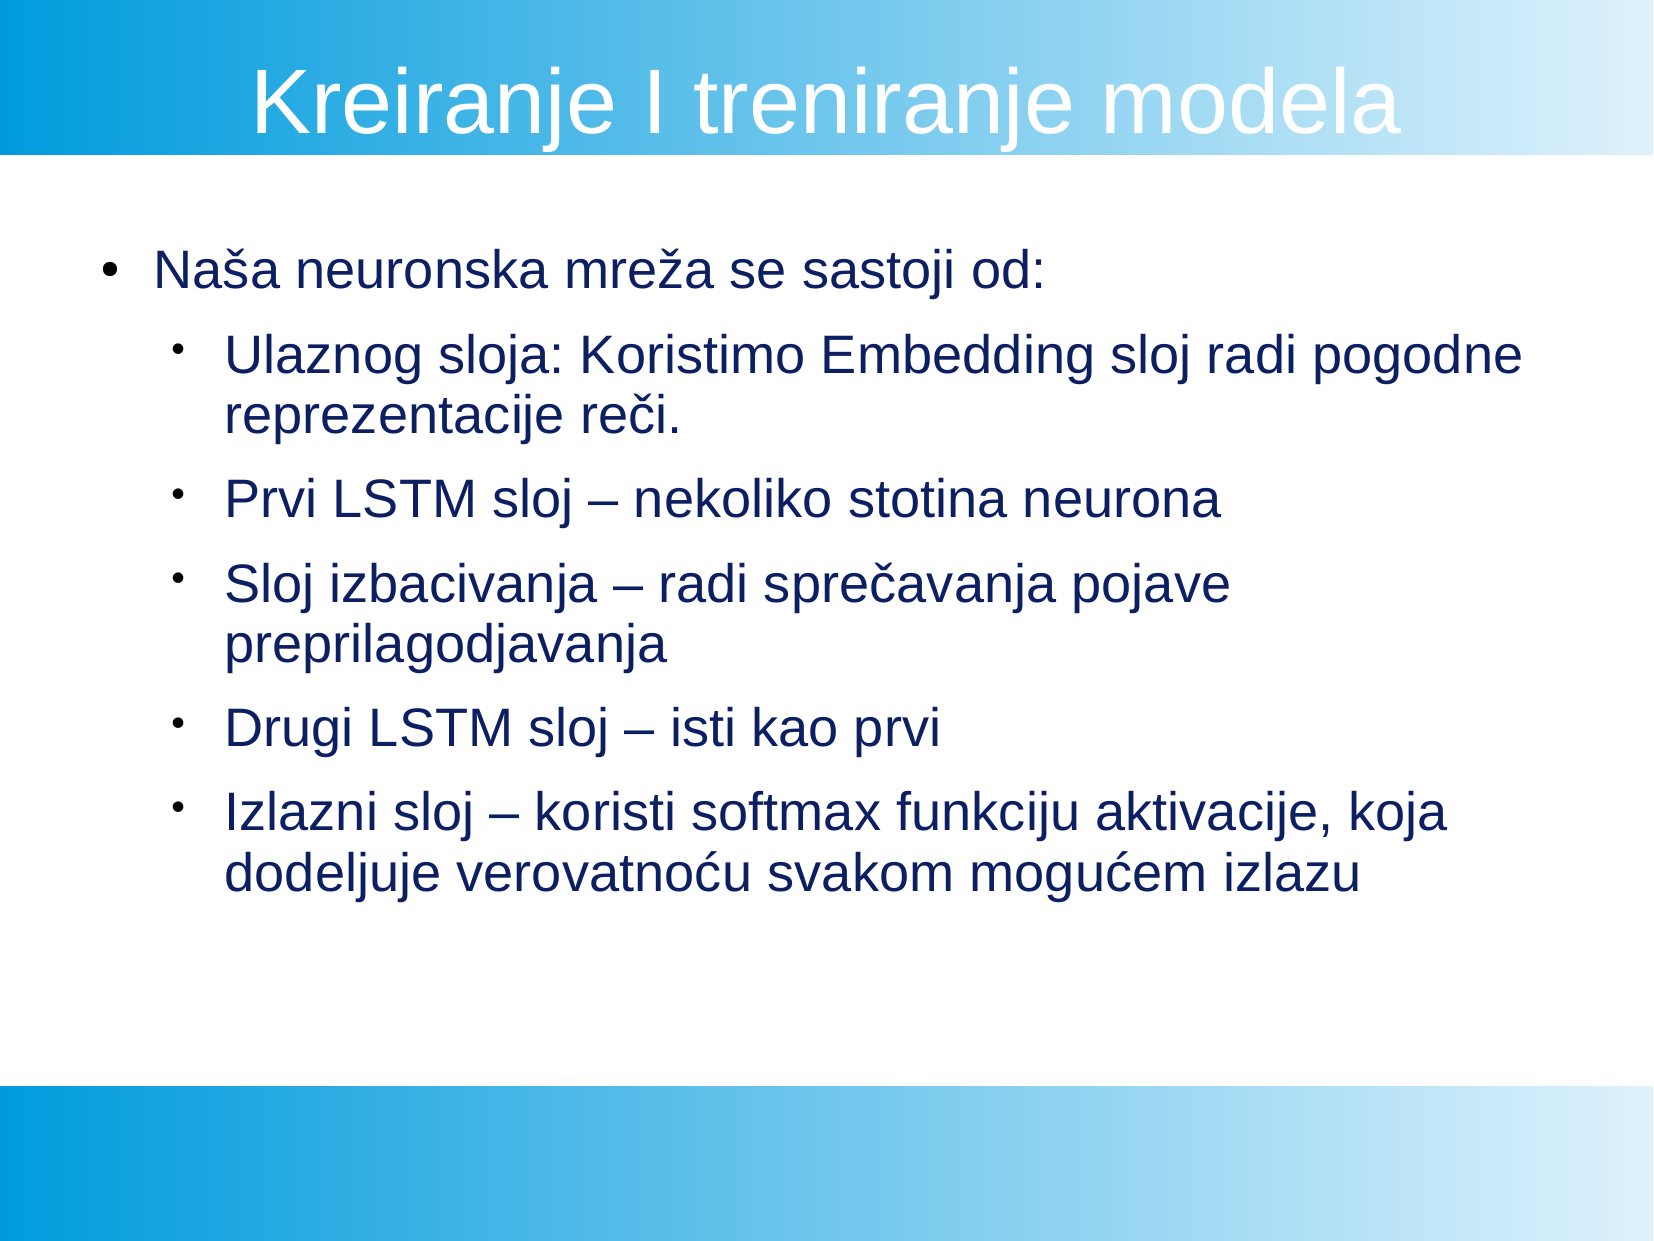

# Kreiranje I treniranje modela
Naša neuronska mreža se sastoji od:
Ulaznog sloja: Koristimo Embedding sloj radi pogodne reprezentacije reči.
Prvi LSTM sloj – nekoliko stotina neurona
Sloj izbacivanja – radi sprečavanja pojave preprilagodjavanja
Drugi LSTM sloj – isti kao prvi
Izlazni sloj – koristi softmax funkciju aktivacije, koja dodeljuje verovatnoću svakom mogućem izlazu